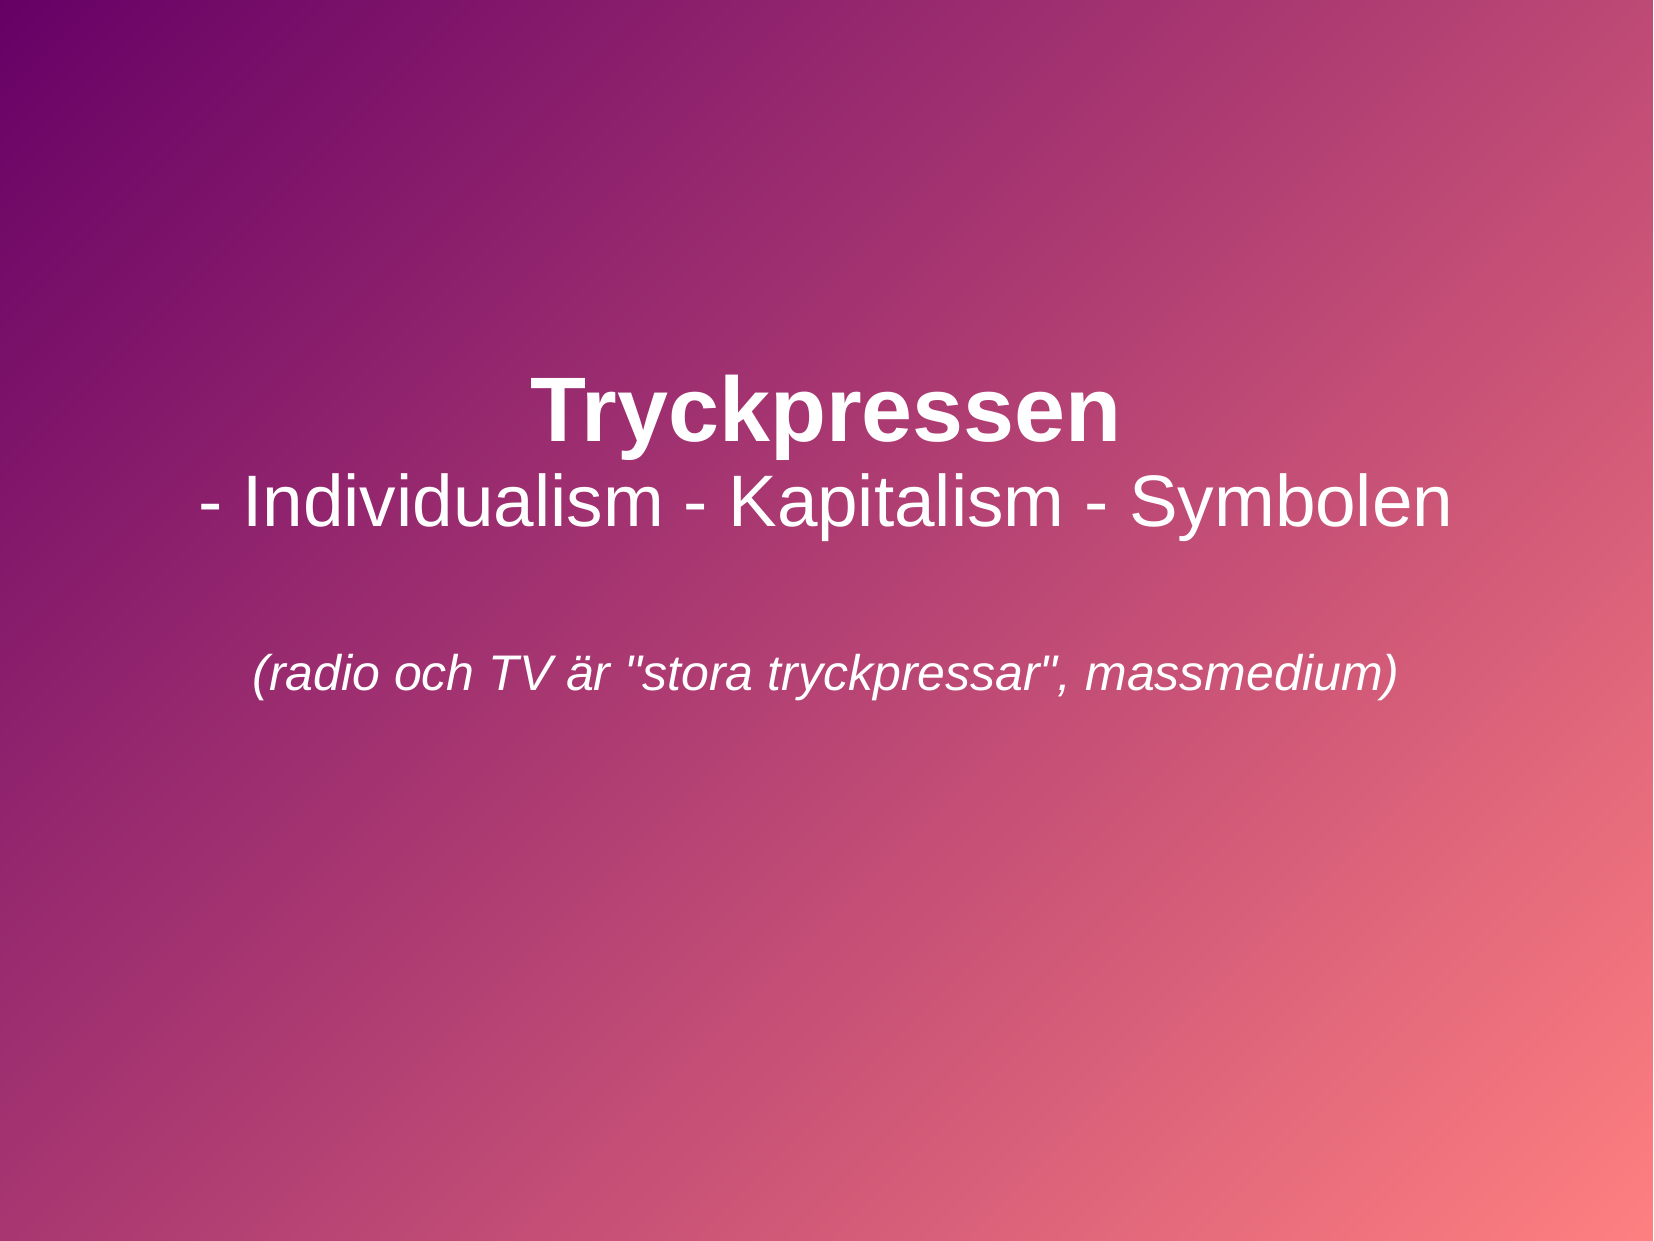

# Tryckpressen - Individualism - Kapitalism - Symbolen
(radio och TV är "stora tryckpressar", massmedium)